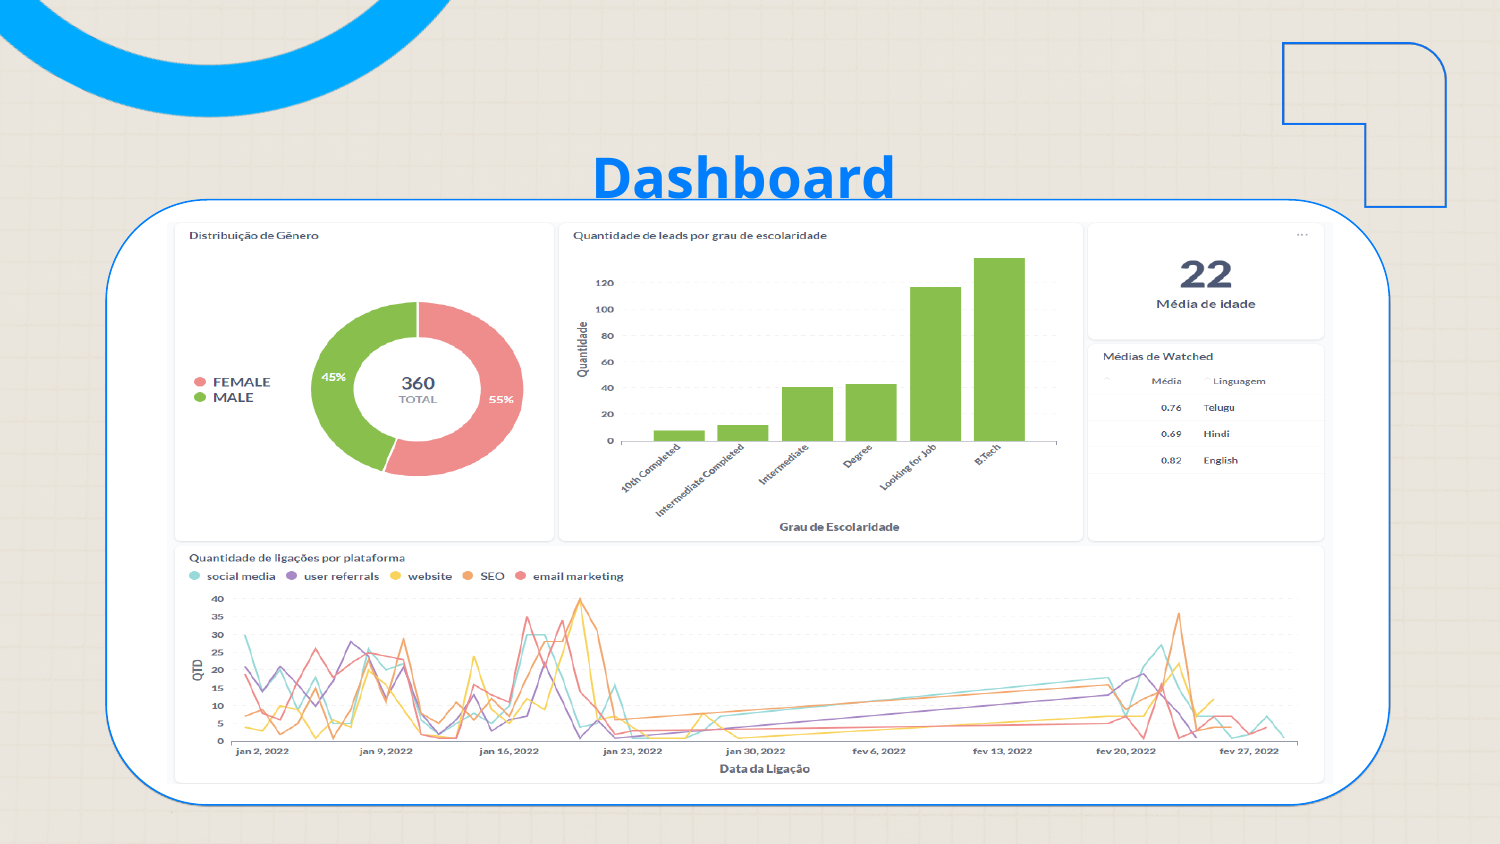

Dashboard
Insira o print do dashboard aqui